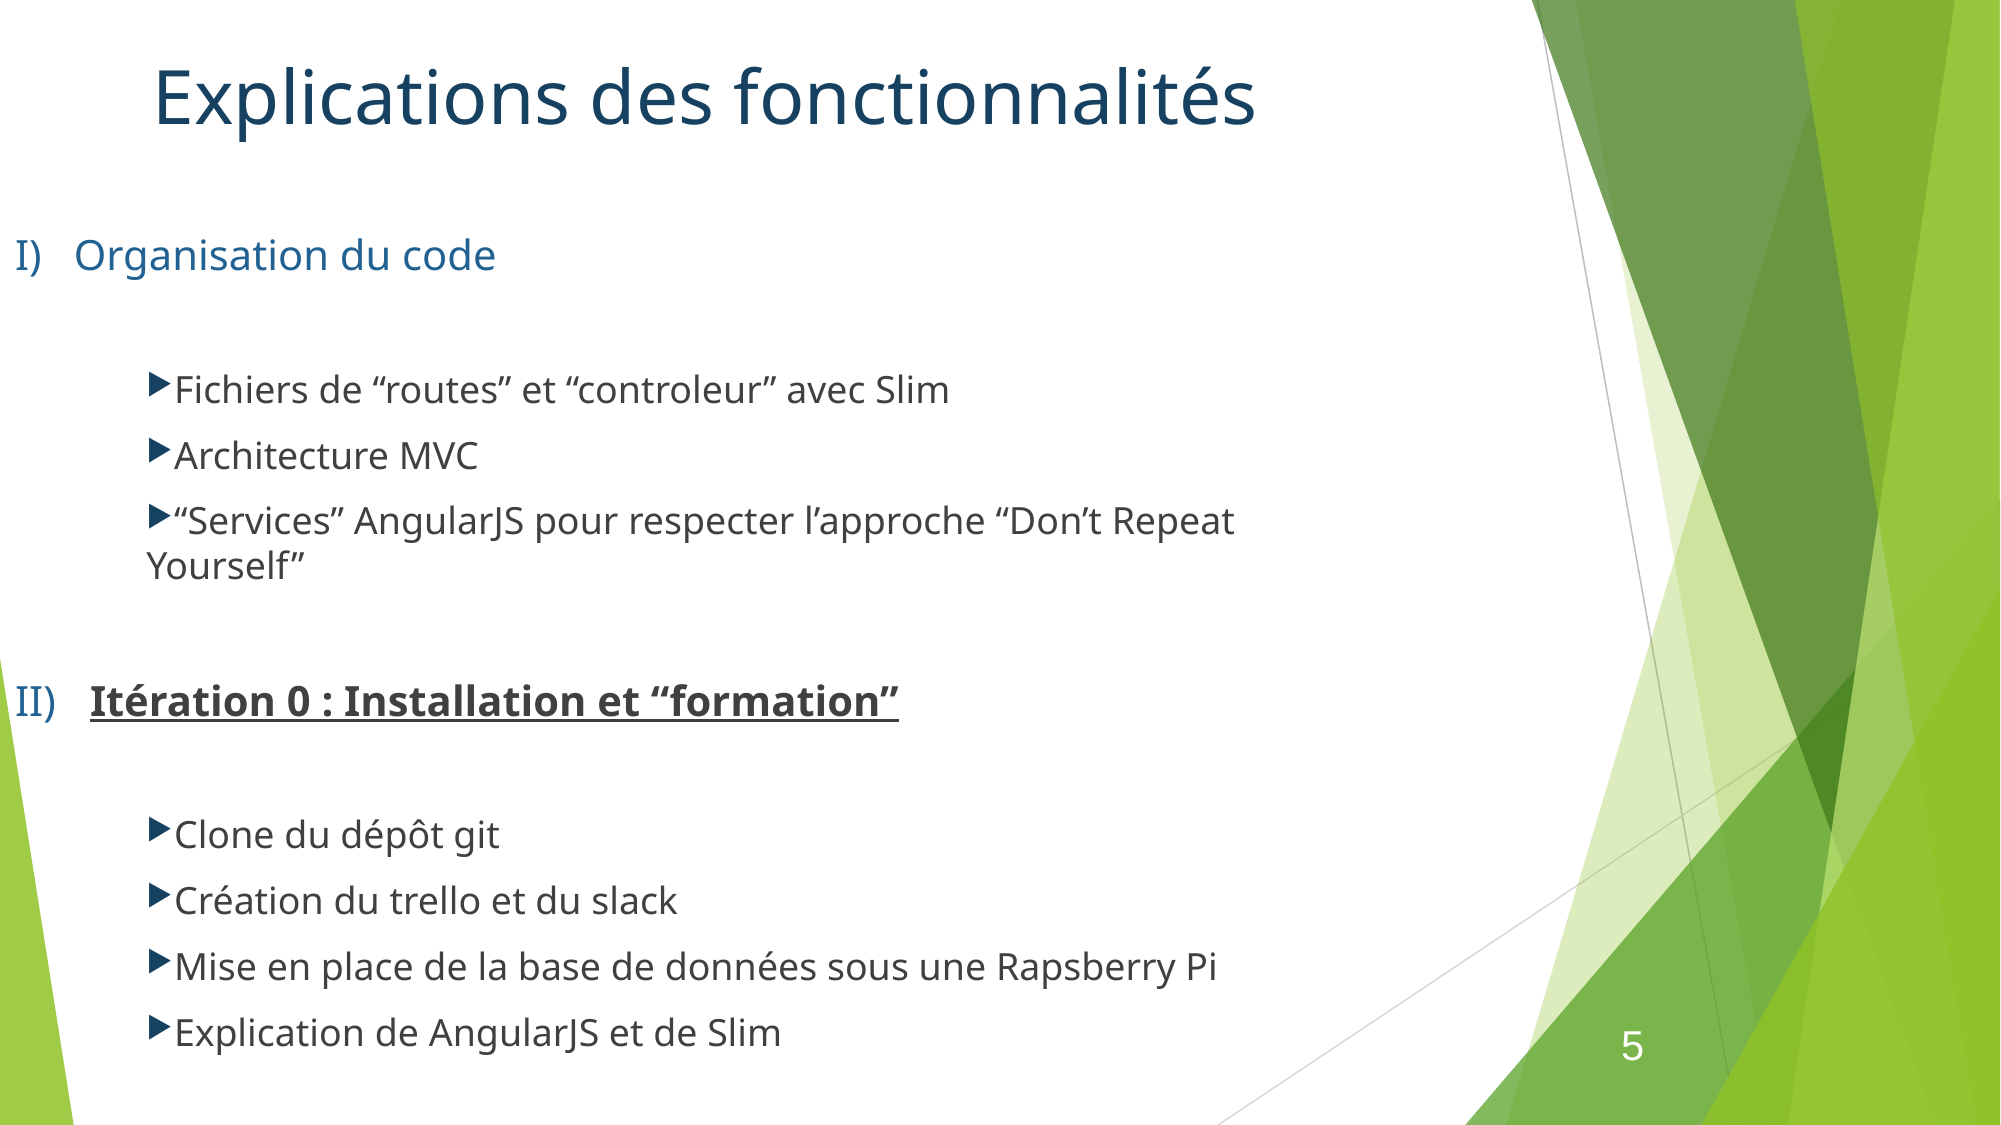

# Explications des fonctionnalités
I) Organisation du code
Fichiers de “routes” et “controleur” avec Slim
Architecture MVC
“Services” AngularJS pour respecter l’approche “Don’t Repeat Yourself”
II)	Itération 0 : Installation et “formation”
Clone du dépôt git
Création du trello et du slack
Mise en place de la base de données sous une Rapsberry Pi
Explication de AngularJS et de Slim
5